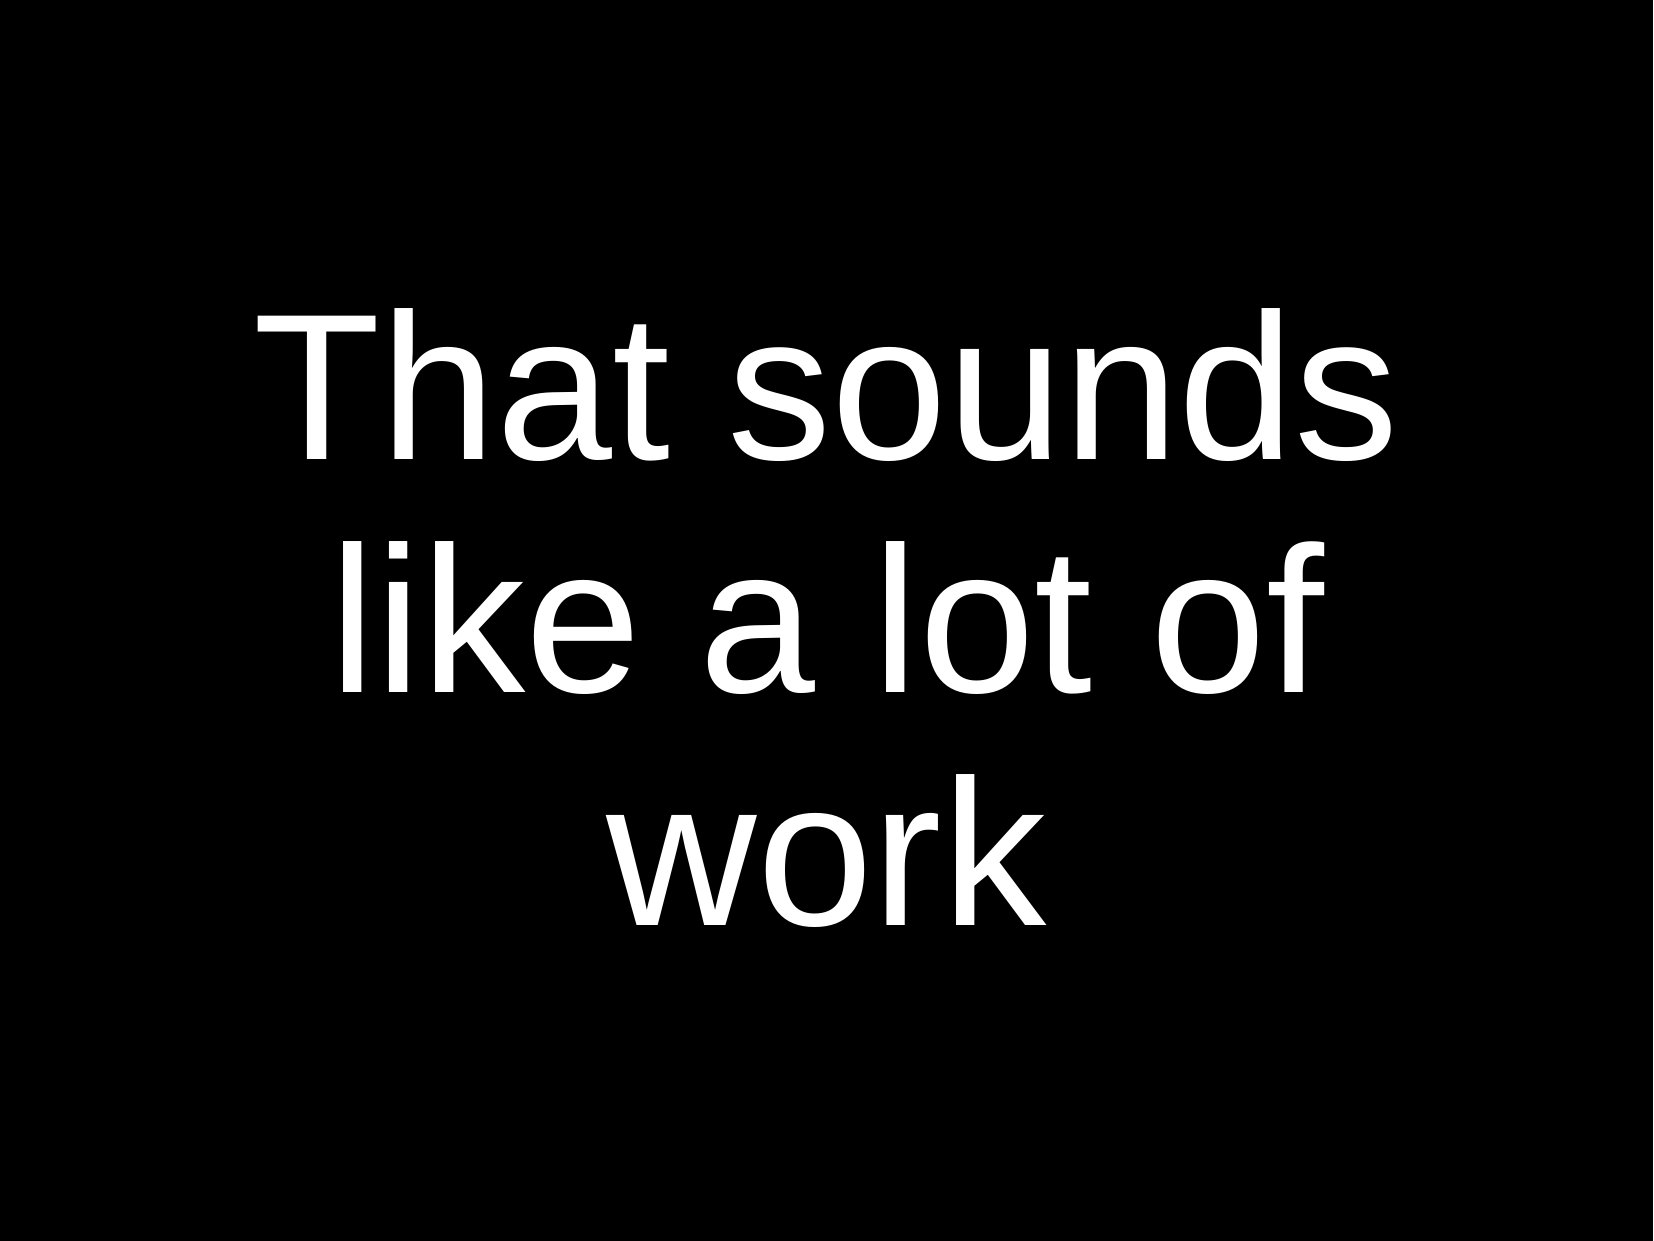

# That sounds like a lot of work